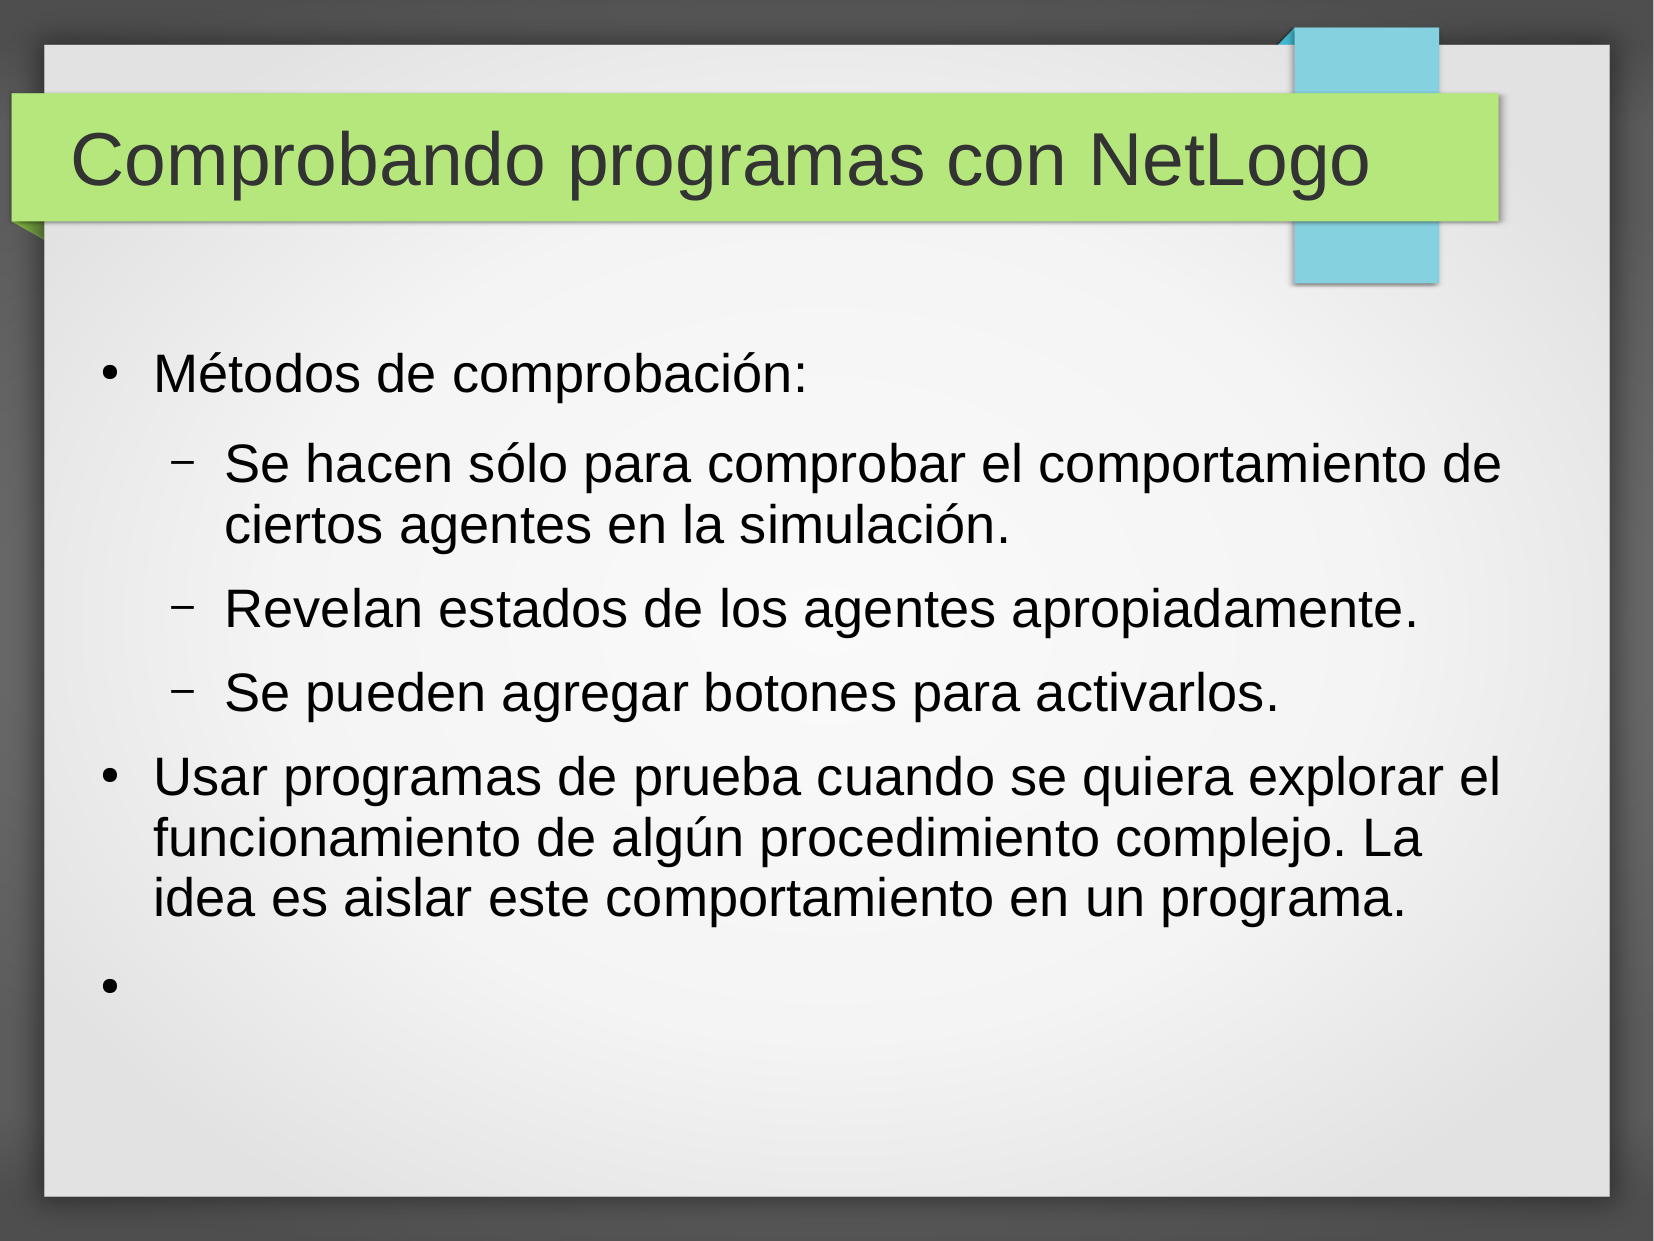

# Comprobando programas con NetLogo
Métodos de comprobación:
Se hacen sólo para comprobar el comportamiento de ciertos agentes en la simulación.
Revelan estados de los agentes apropiadamente.
Se pueden agregar botones para activarlos.
Usar programas de prueba cuando se quiera explorar el funcionamiento de algún procedimiento complejo. La idea es aislar este comportamiento en un programa.